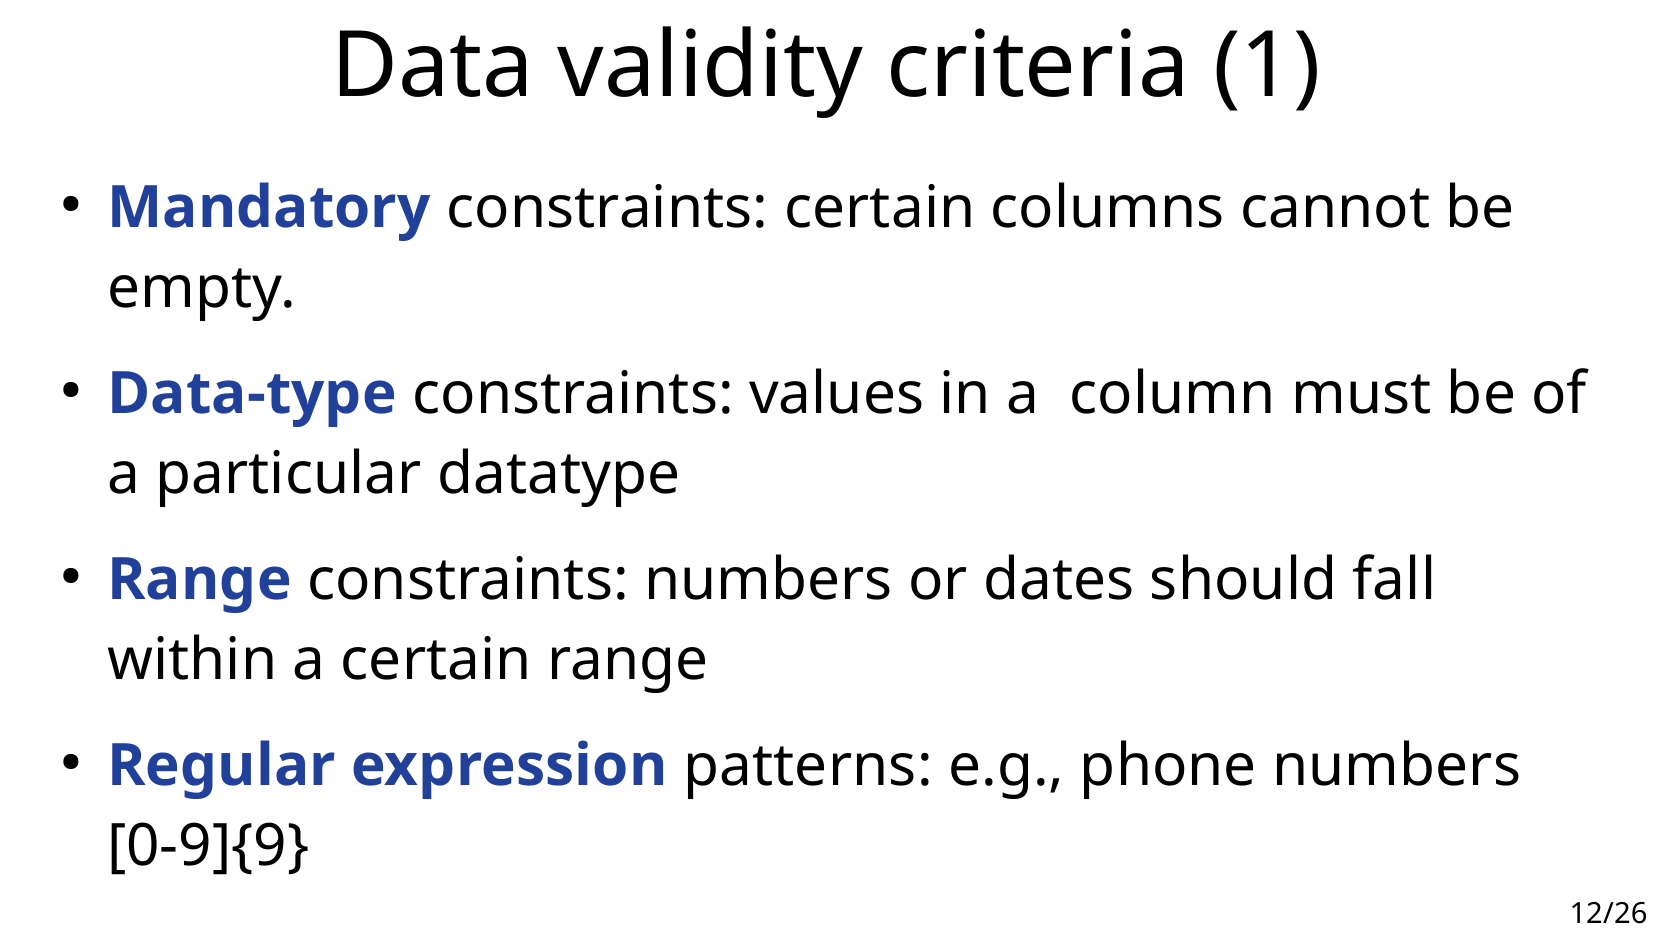

# Data validity criteria (1)
Mandatory constraints: certain columns cannot be empty.
Data-type constraints: values in a column must be of a particular datatype
Range constraints: numbers or dates should fall within a certain range
Regular expression patterns: e.g., phone numbers [0-9]{9}
12